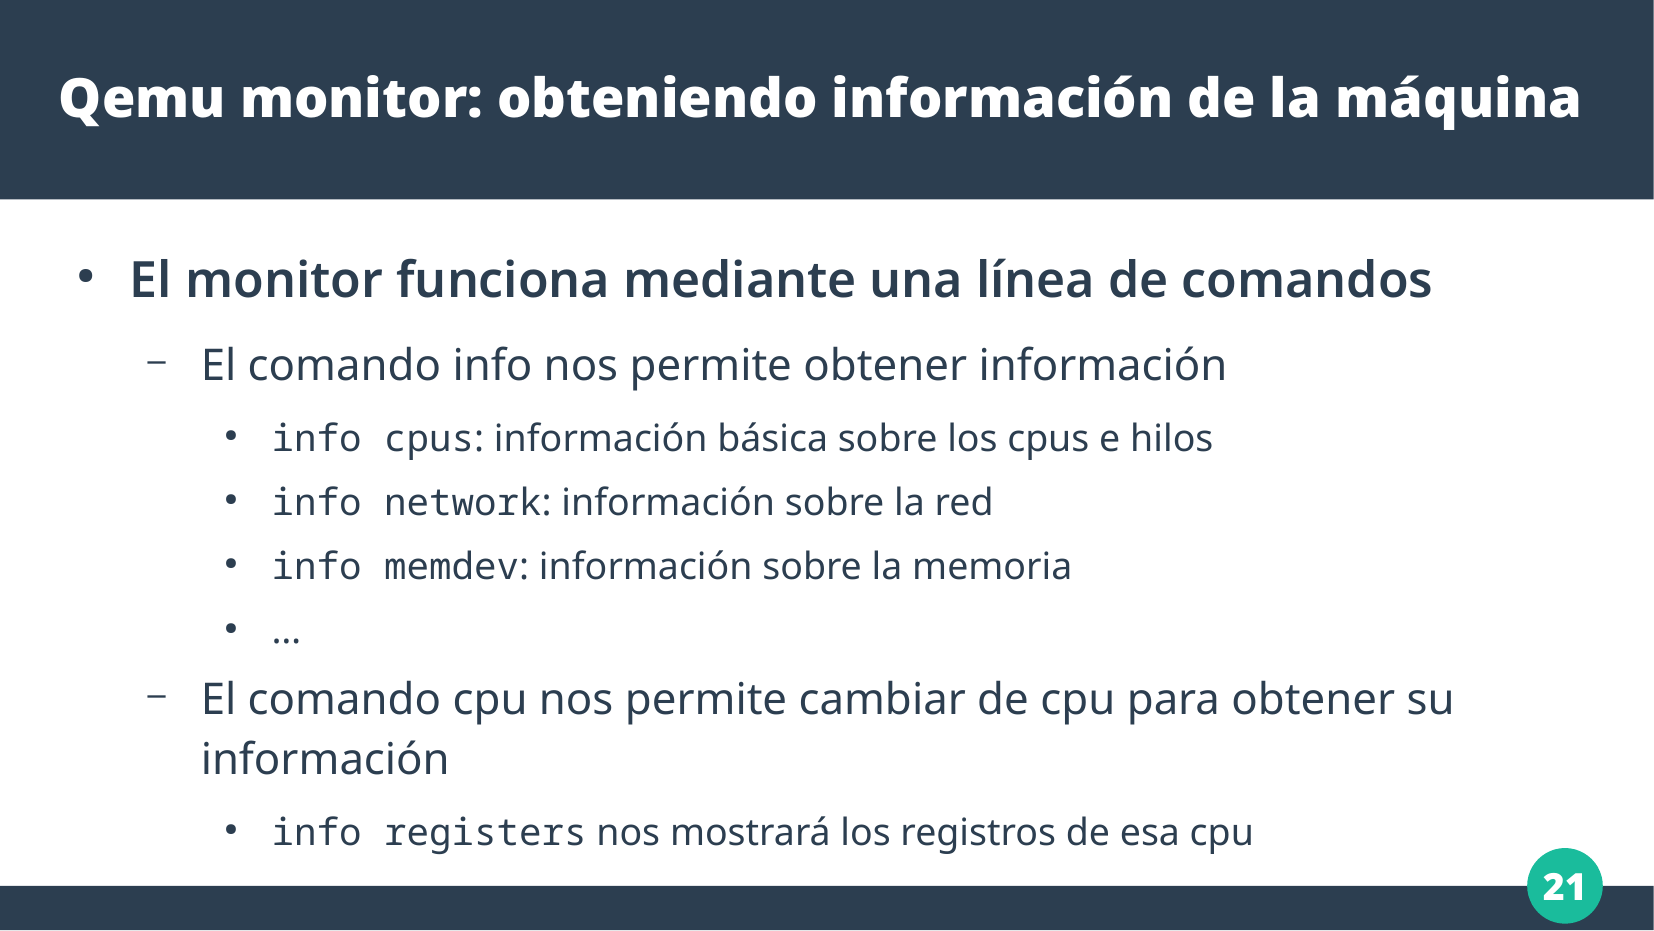

# Qemu monitor: obteniendo información de la máquina
El monitor funciona mediante una línea de comandos
El comando info nos permite obtener información
info cpus: información básica sobre los cpus e hilos
info network: información sobre la red
info memdev: información sobre la memoria
…
El comando cpu nos permite cambiar de cpu para obtener su información
info registers nos mostrará los registros de esa cpu